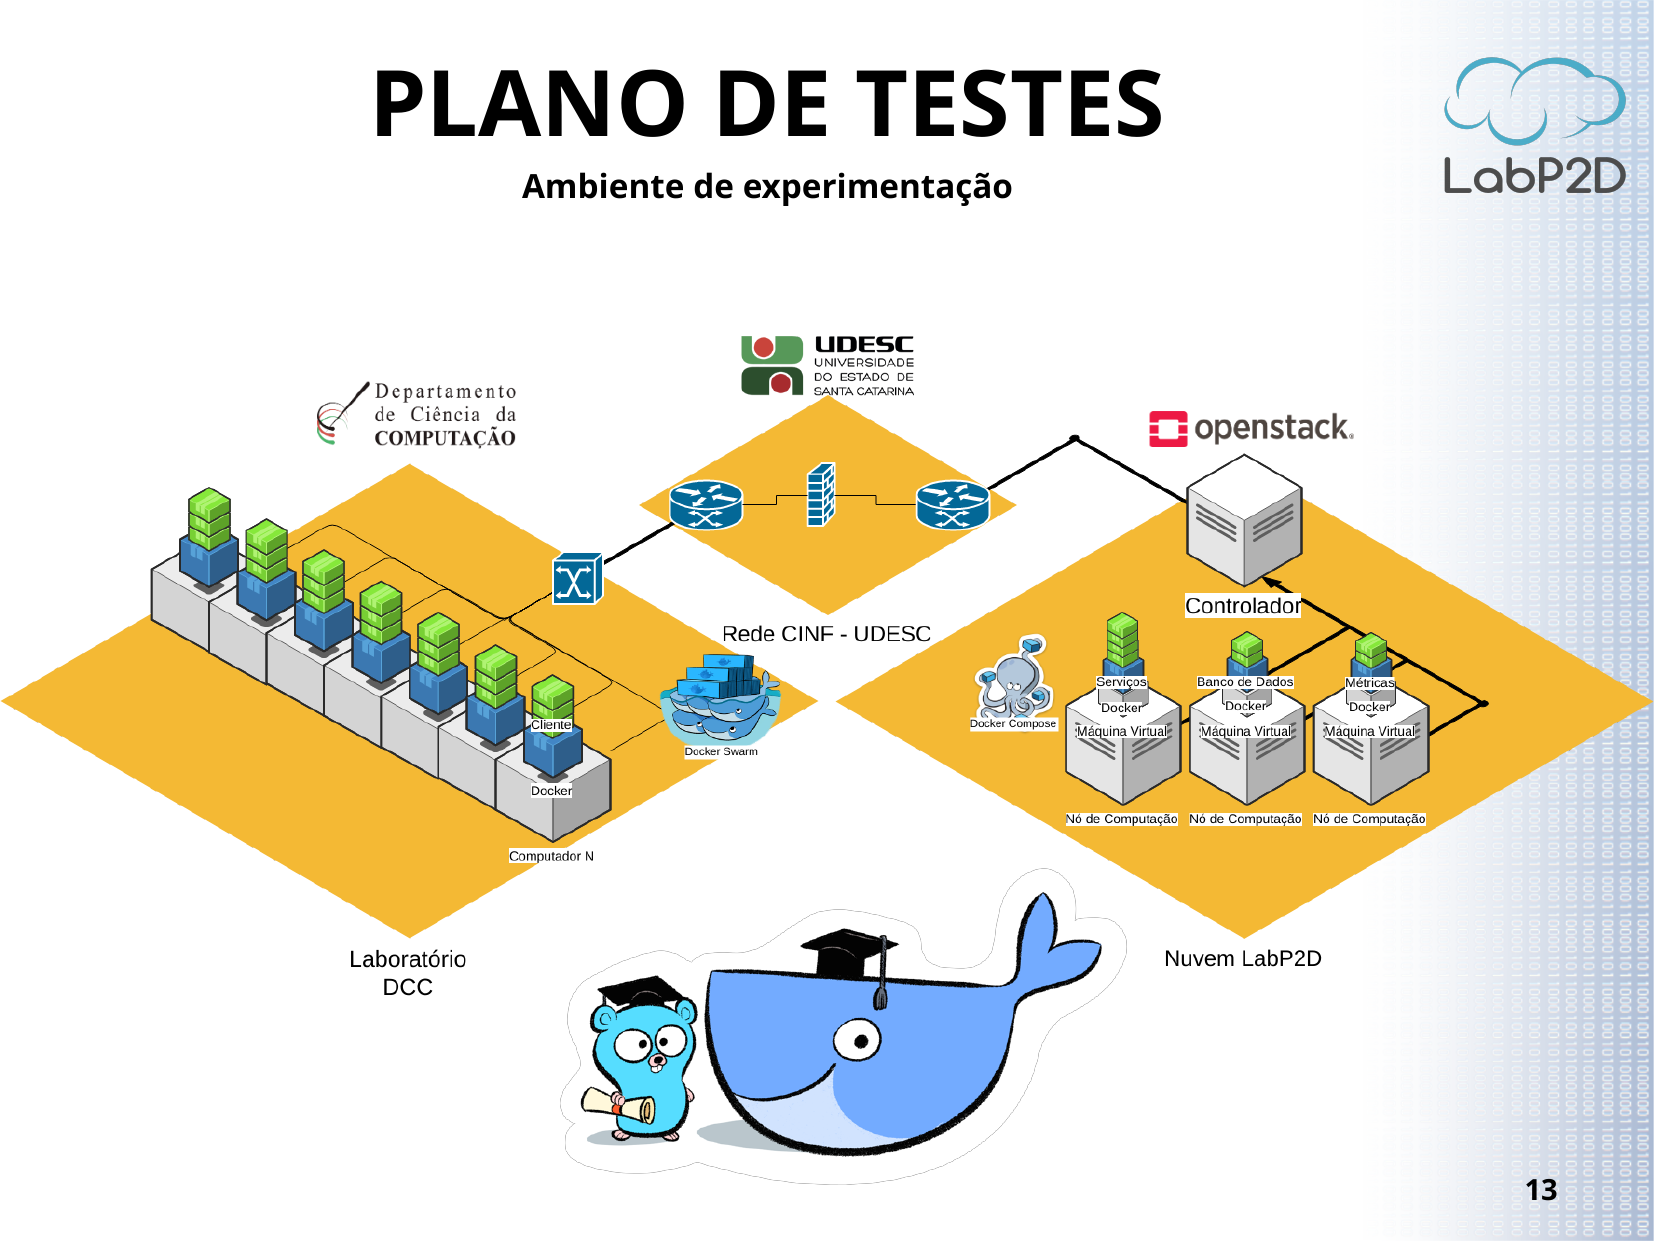

# PLANO DE TESTES Ambiente de experimentação
13